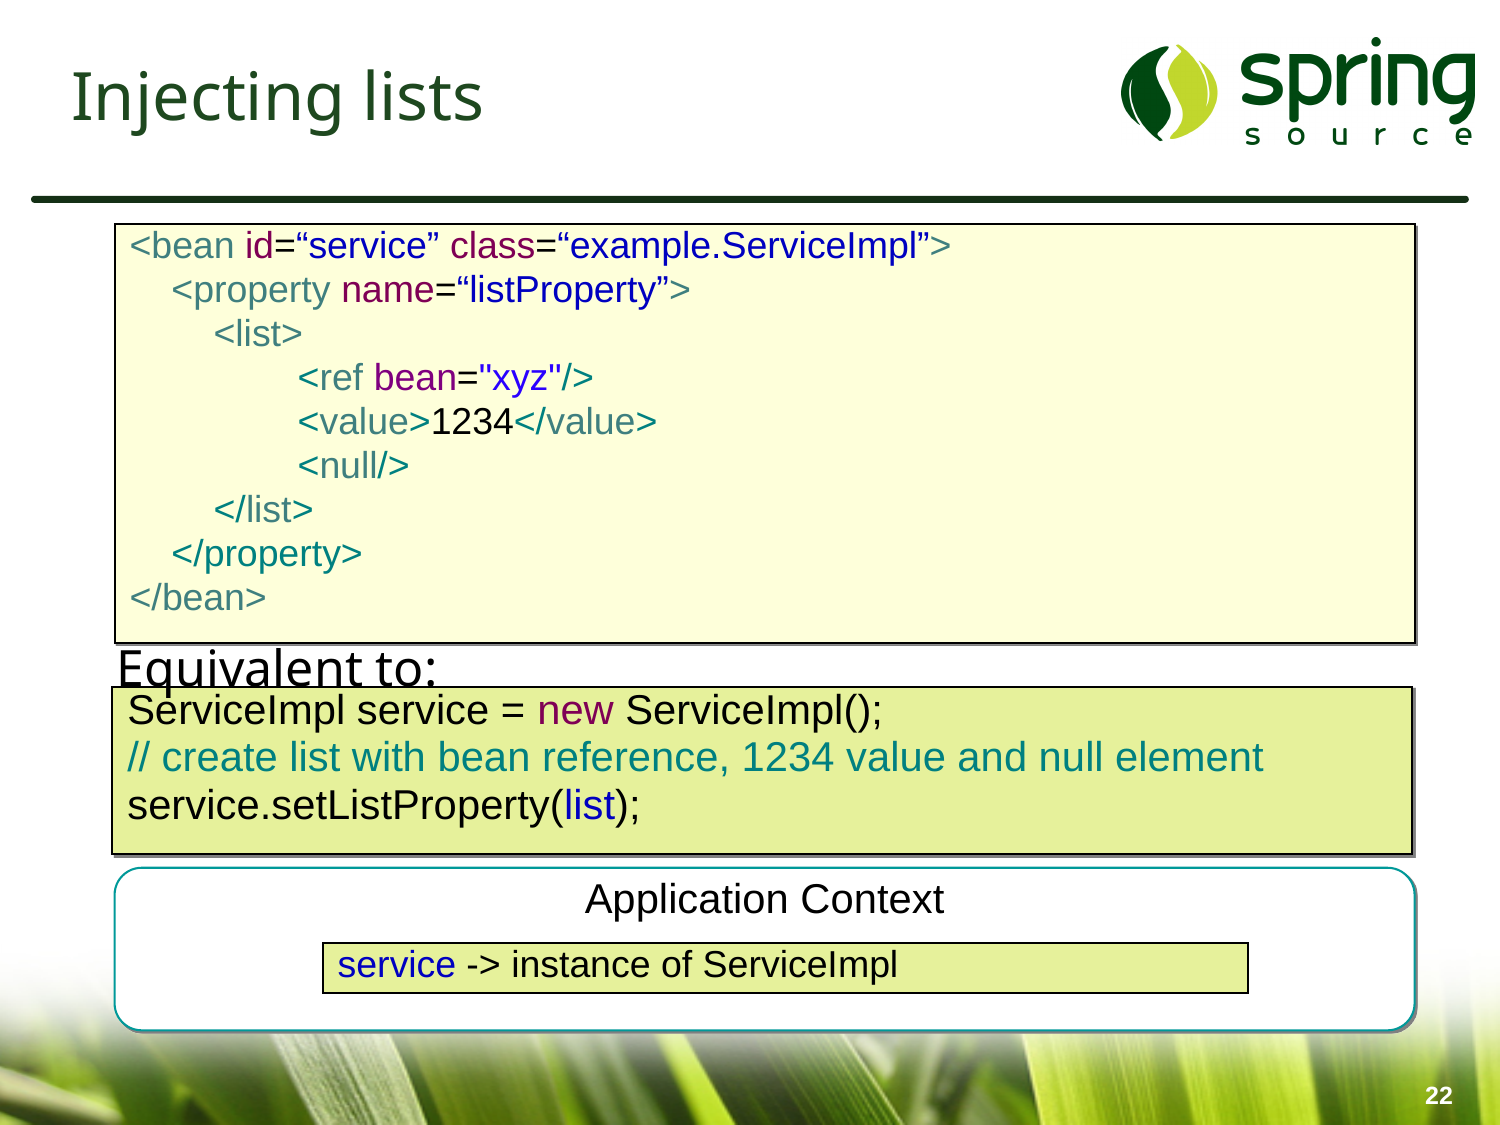

# Injecting lists
<bean id=“service” class=“example.ServiceImpl”>
 <property name=“listProperty”>
 <list>
 <ref bean="xyz"/>
 <value>1234</value>
 <null/>
 </list>
 </property>
</bean>
Equivalent to:
ServiceImpl service = new ServiceImpl();
// create list with bean reference, 1234 value and null element
service.setListProperty(list);
Application Context
service -> instance of ServiceImpl